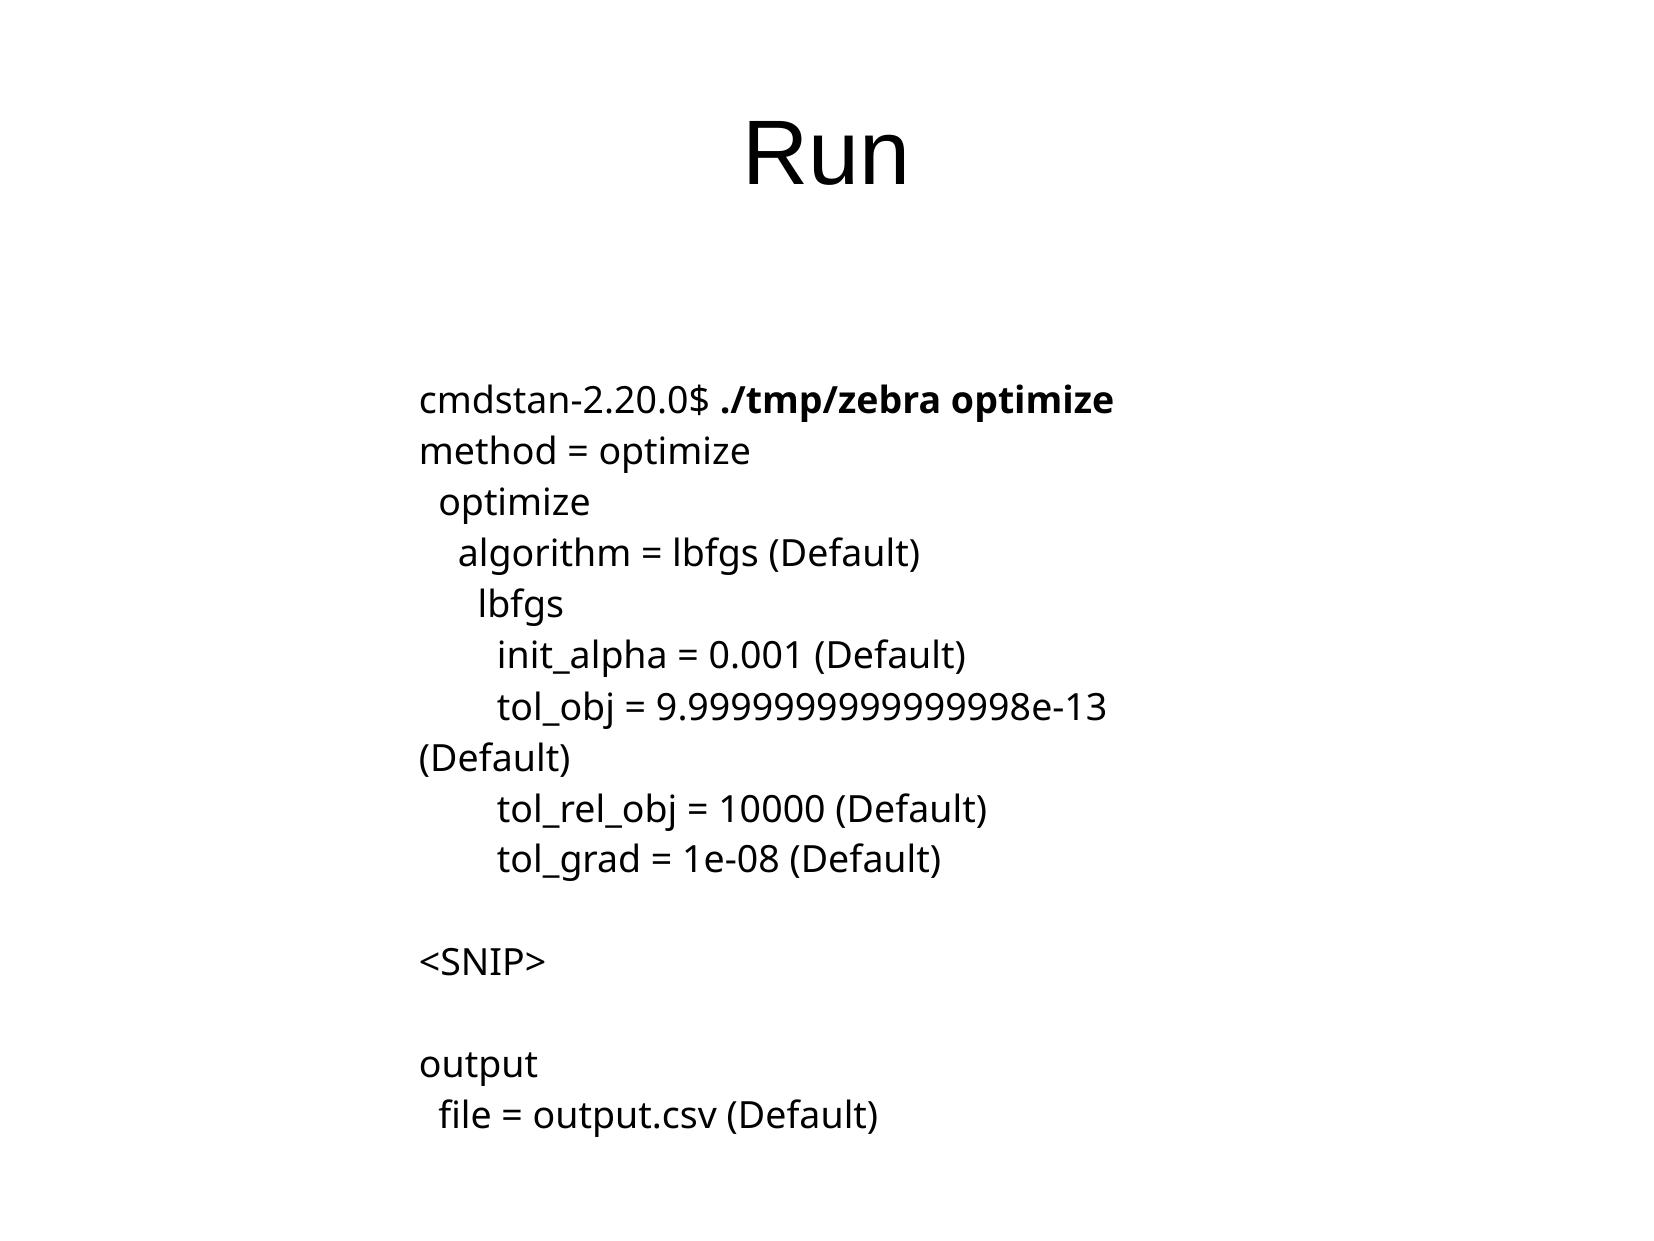

# Run
cmdstan-2.20.0$ ./tmp/zebra optimize
method = optimize
 optimize
 algorithm = lbfgs (Default)
 lbfgs
 init_alpha = 0.001 (Default)
 tol_obj = 9.9999999999999998e-13 (Default)
 tol_rel_obj = 10000 (Default)
 tol_grad = 1e-08 (Default)
<SNIP>
output
 file = output.csv (Default)